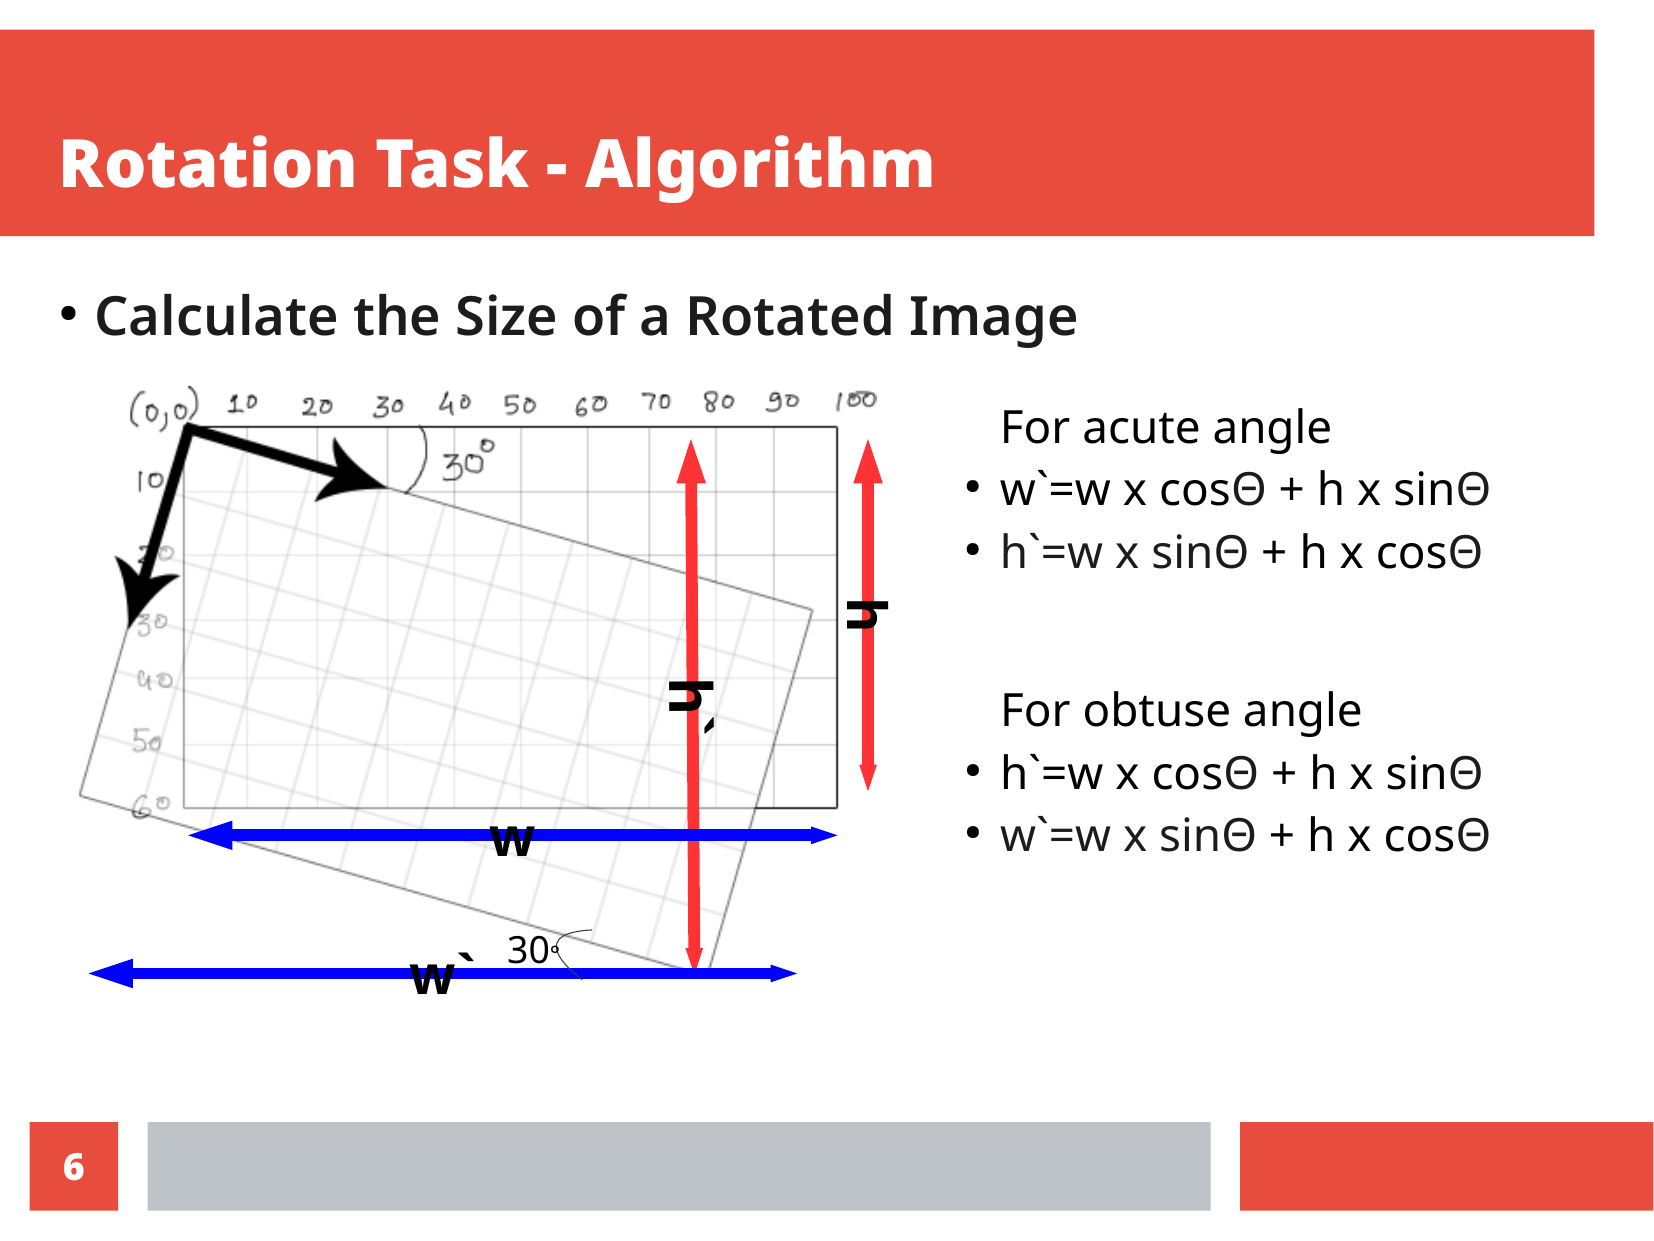

# Rotation Task - Algorithm
Calculate the Size of a Rotated Image
For acute angle
w`=w x cosΘ + h x sinΘ
h`=w x sinΘ + h x cosΘ
h
h`
For obtuse angle
h`=w x cosΘ + h x sinΘ
w`=w x sinΘ + h x cosΘ
w
30°
w`
6